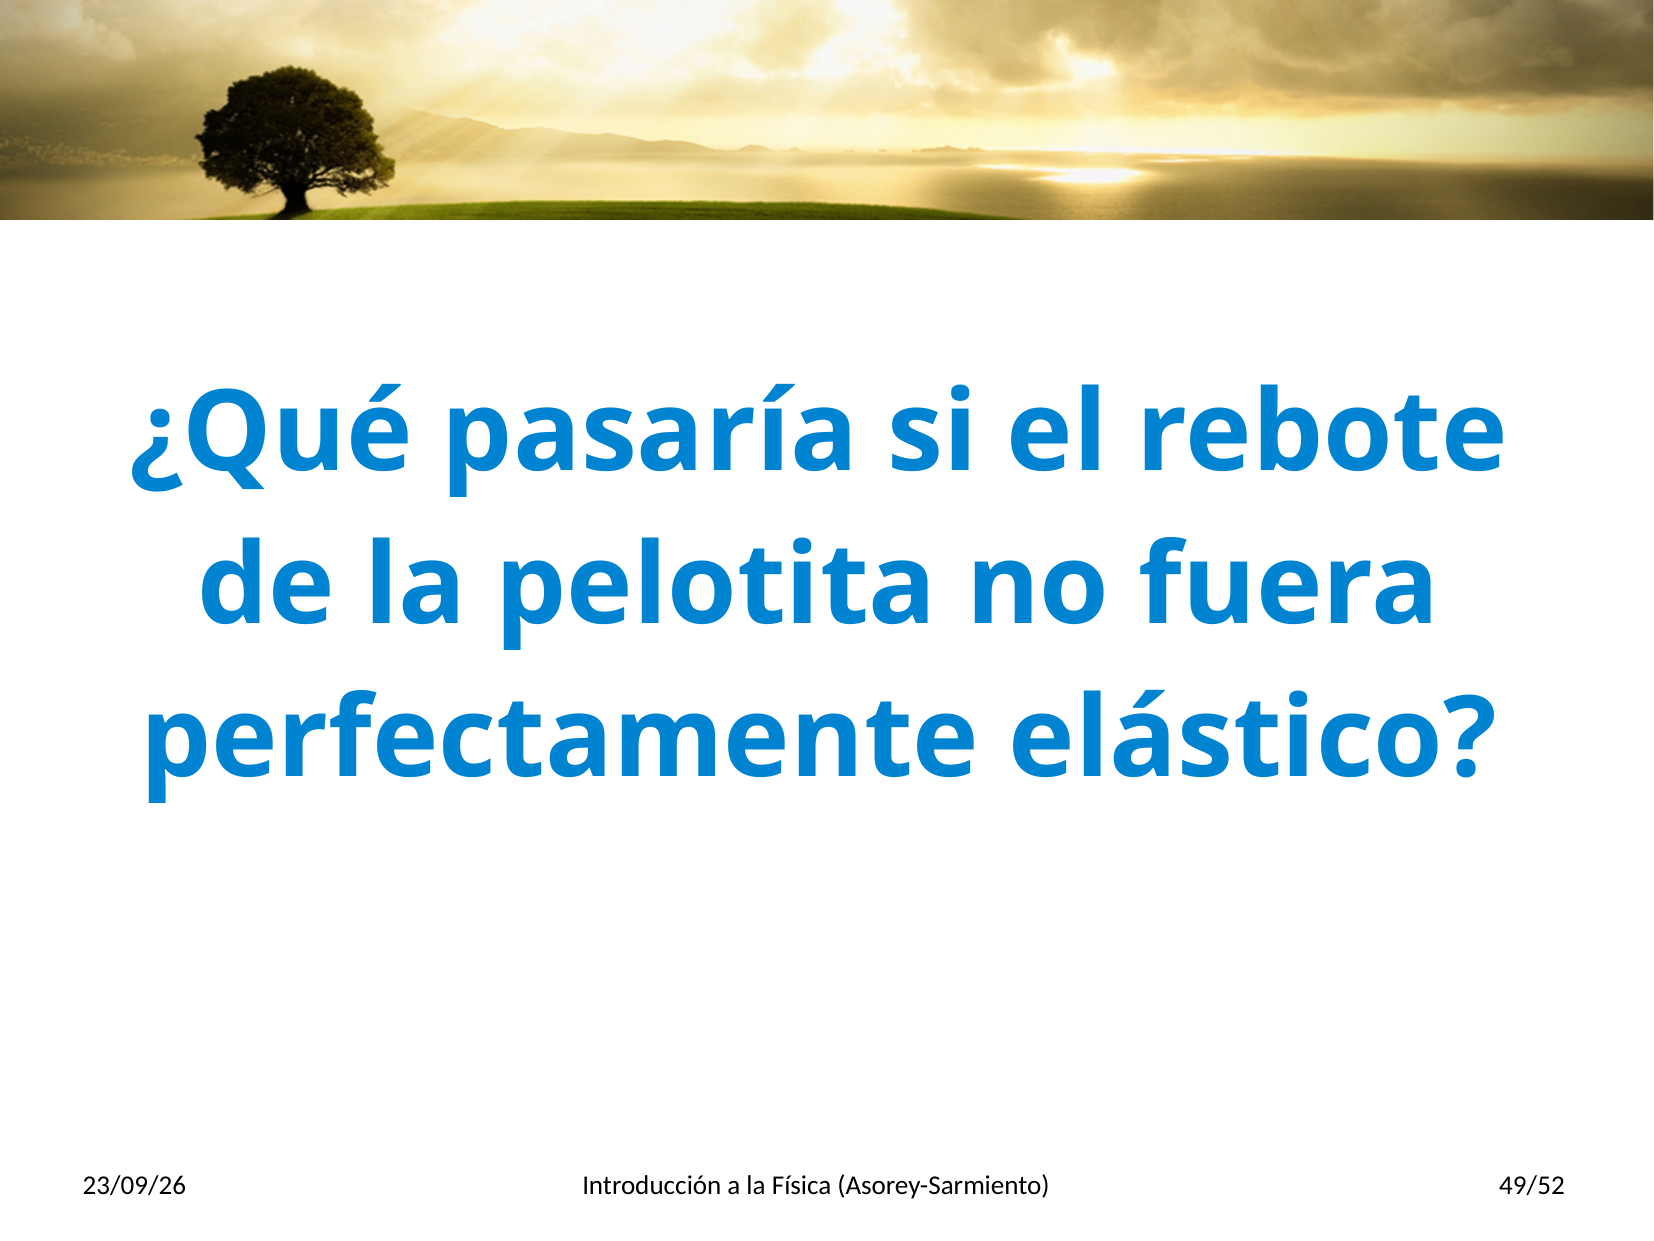

# ¿Qué pasaría si el rebote de la pelotita no fuera perfectamente elástico?
Introducción a la Física (Asorey-Sarmiento)
49